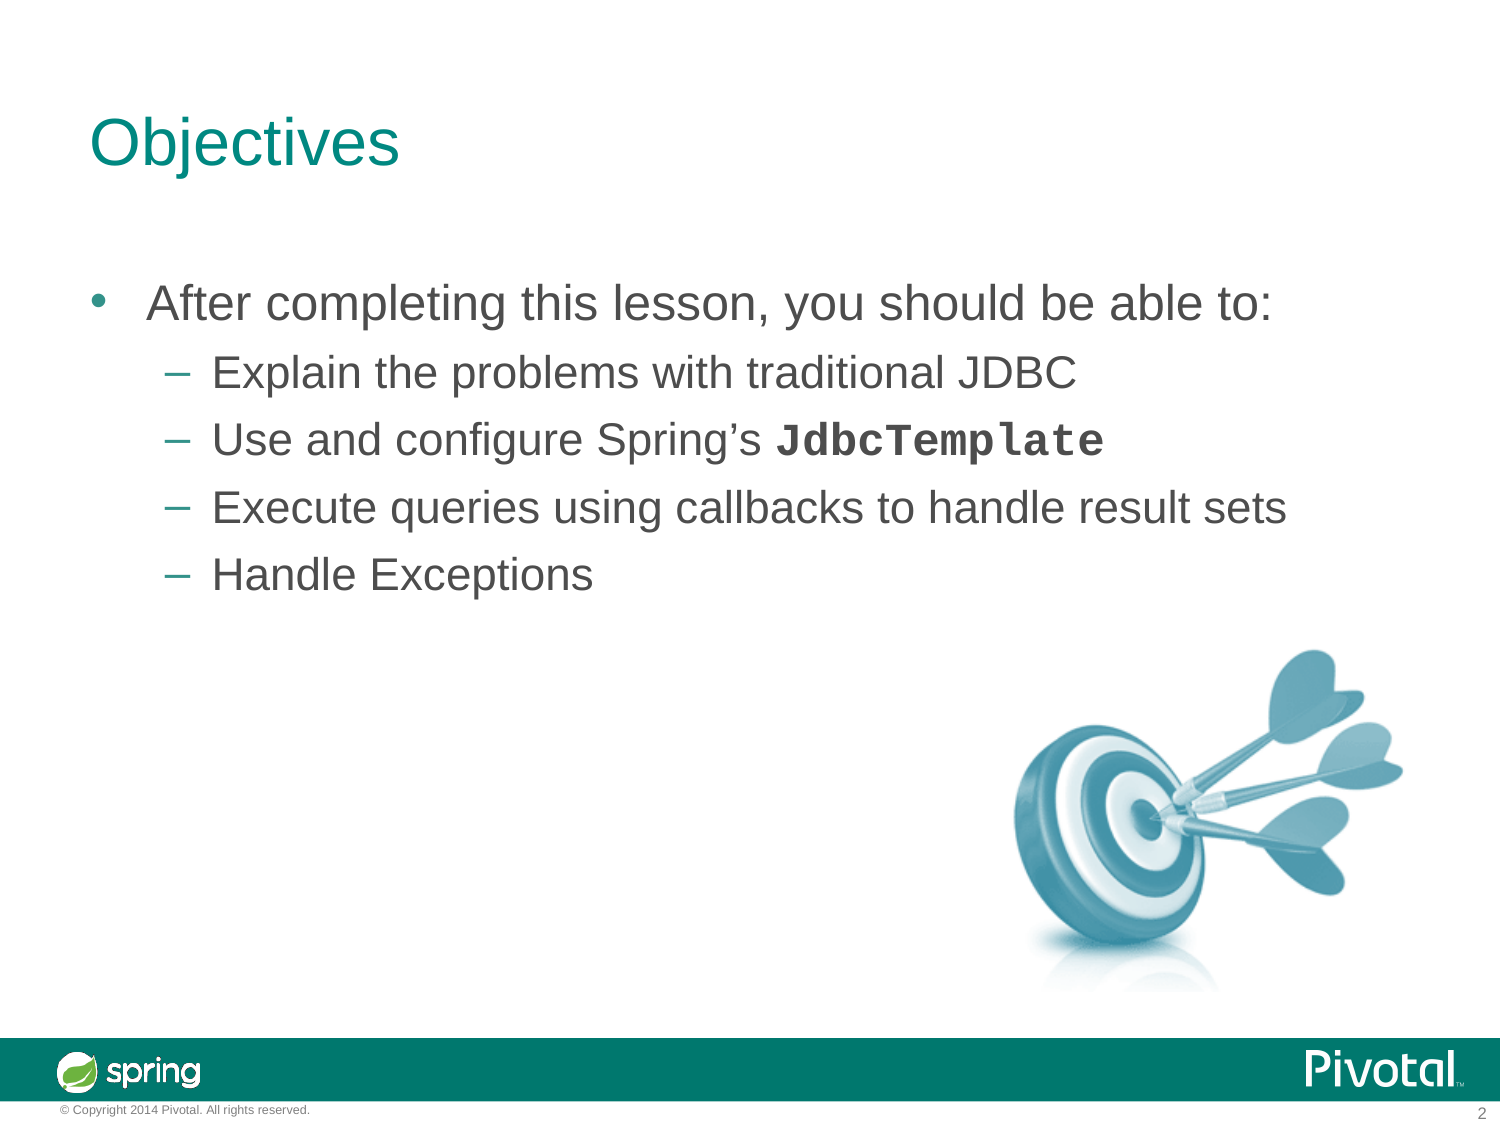

# Objectives
After completing this lesson, you should be able to:
Explain the problems with traditional JDBC
Use and configure Spring’s JdbcTemplate
Execute queries using callbacks to handle result sets
Handle Exceptions